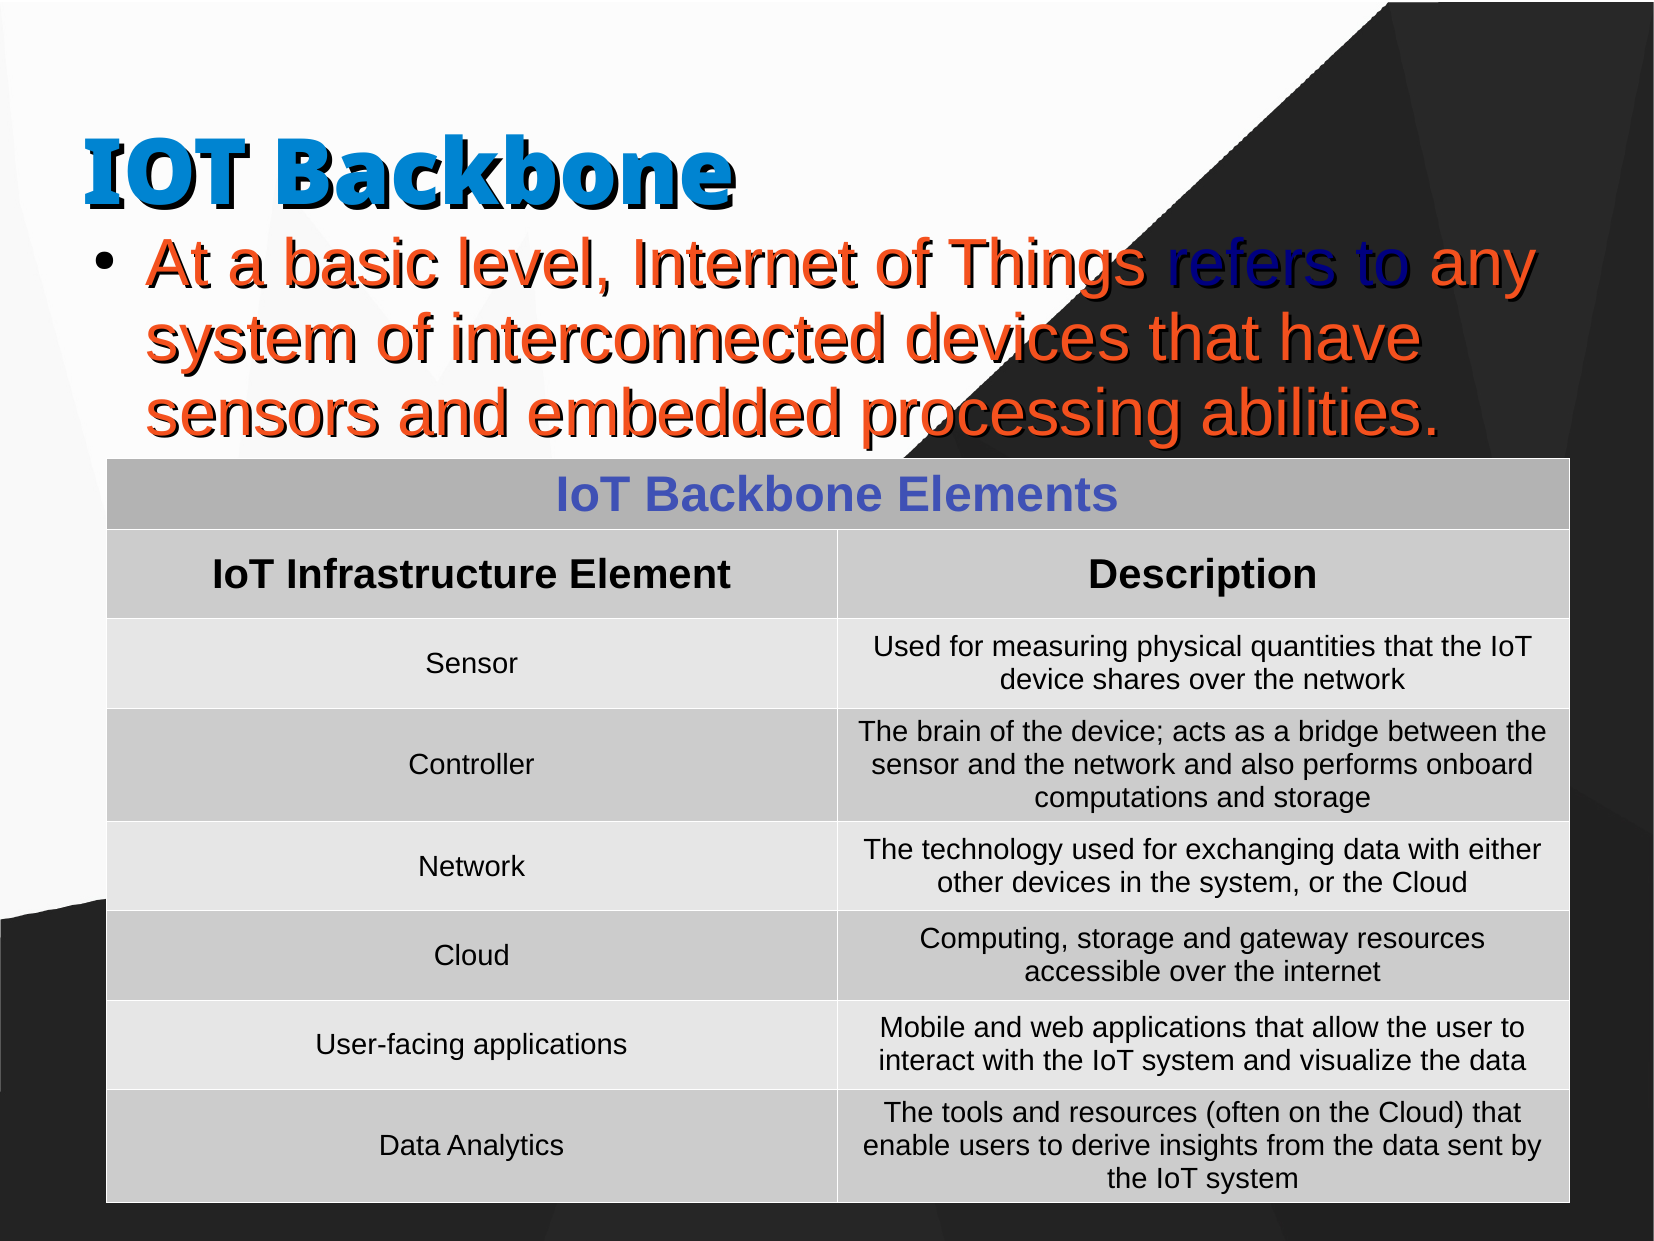

# IOT Backbone
At a basic level, Internet of Things refers to any system of interconnected devices that have sensors and embedded processing abilities.
| IoT Backbone Elements | |
| --- | --- |
| IoT Infrastructure Element | Description |
| Sensor | Used for measuring physical quantities that the IoT device shares over the network |
| Controller | The brain of the device; acts as a bridge between the sensor and the network and also performs onboard computations and storage |
| Network | The technology used for exchanging data with either other devices in the system, or the Cloud |
| Cloud | Computing, storage and gateway resources accessible over the internet |
| User-facing applications | Mobile and web applications that allow the user to interact with the IoT system and visualize the data |
| Data Analytics | The tools and resources (often on the Cloud) that enable users to derive insights from the data sent by the IoT system |